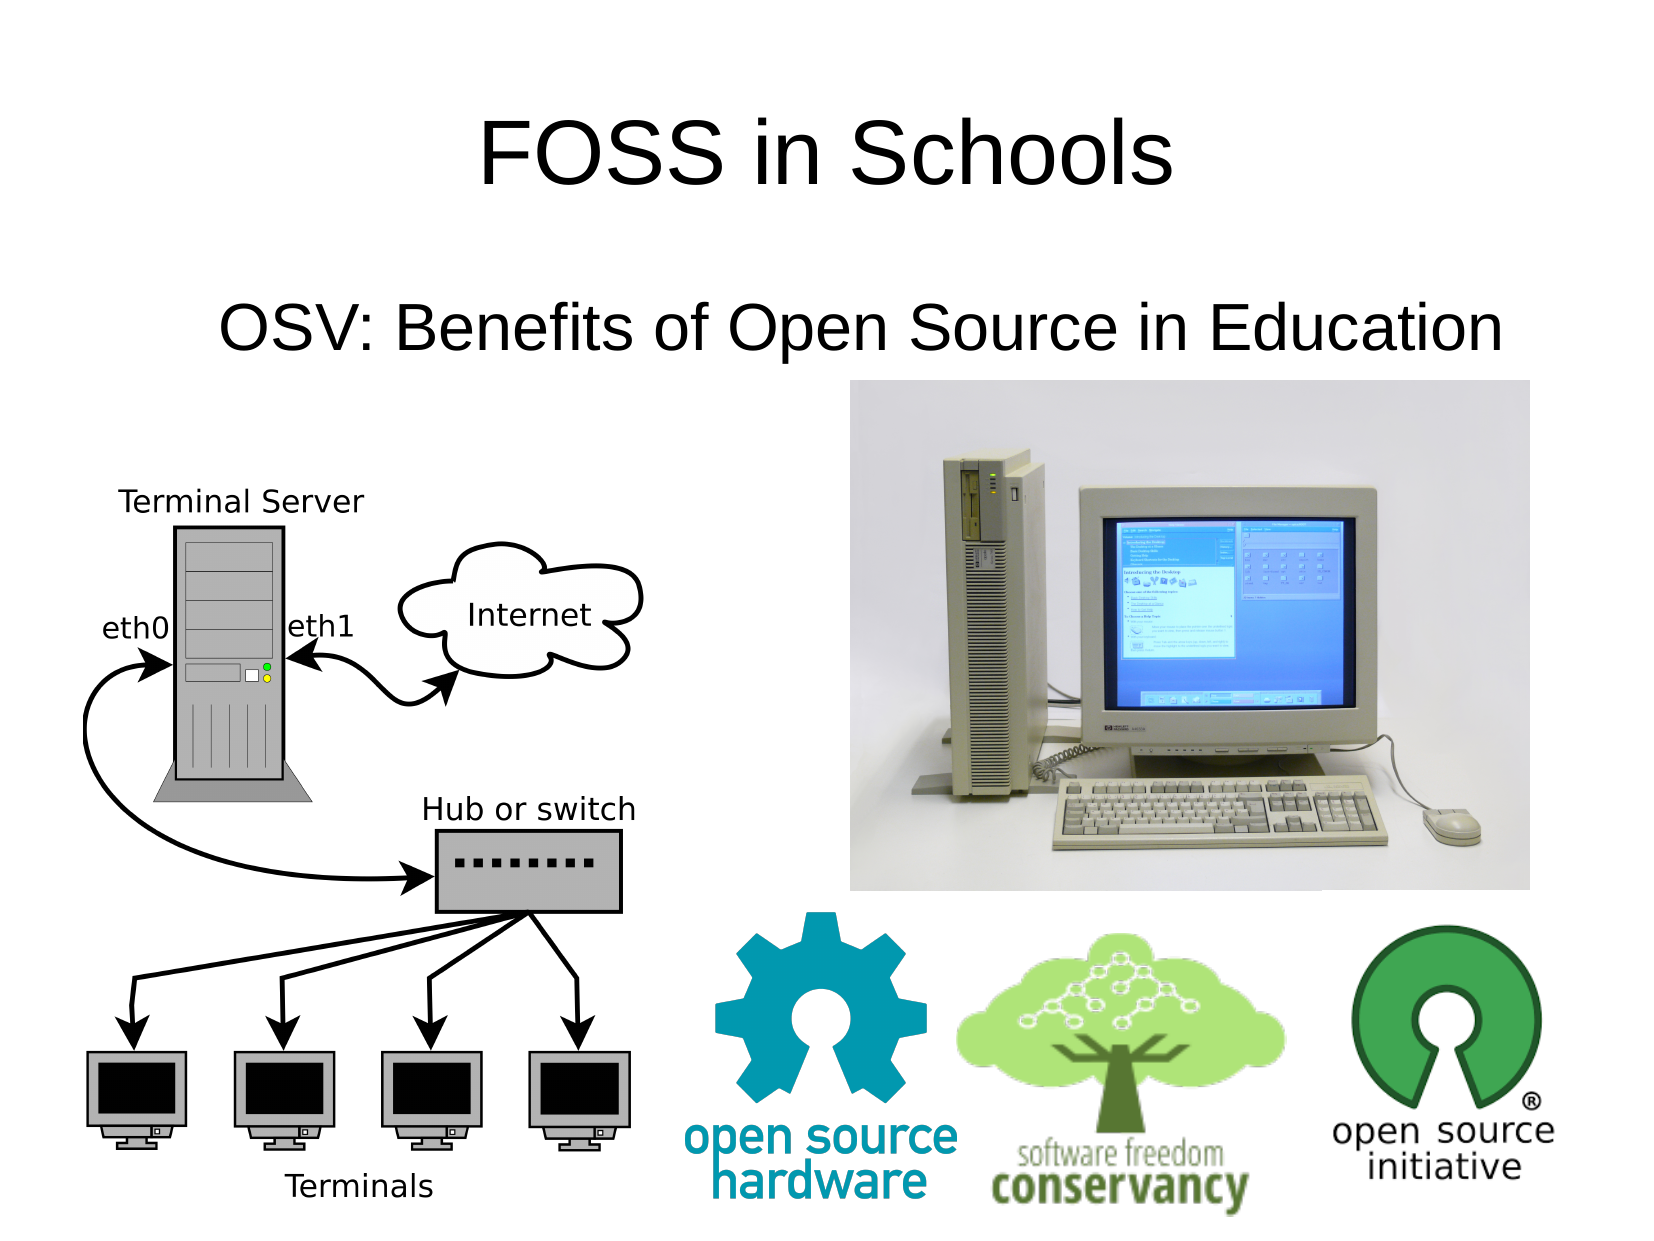

# FOSS in Schools
OSV: Benefits of Open Source in Education